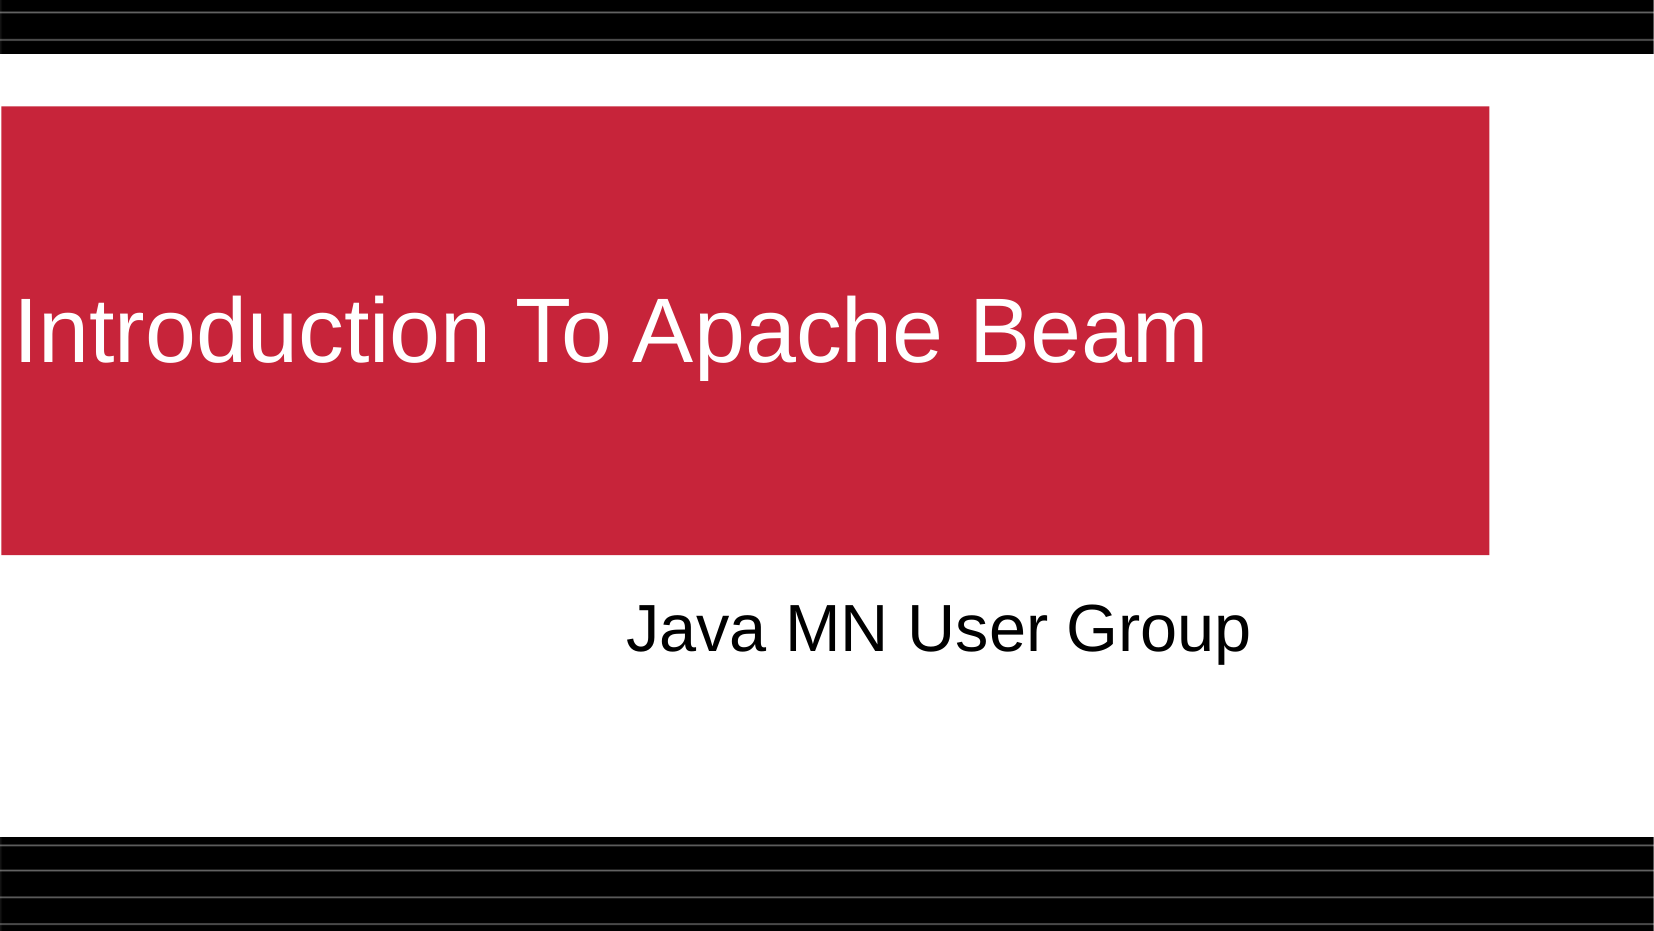

# Introduction To Apache Beam
Java MN User Group